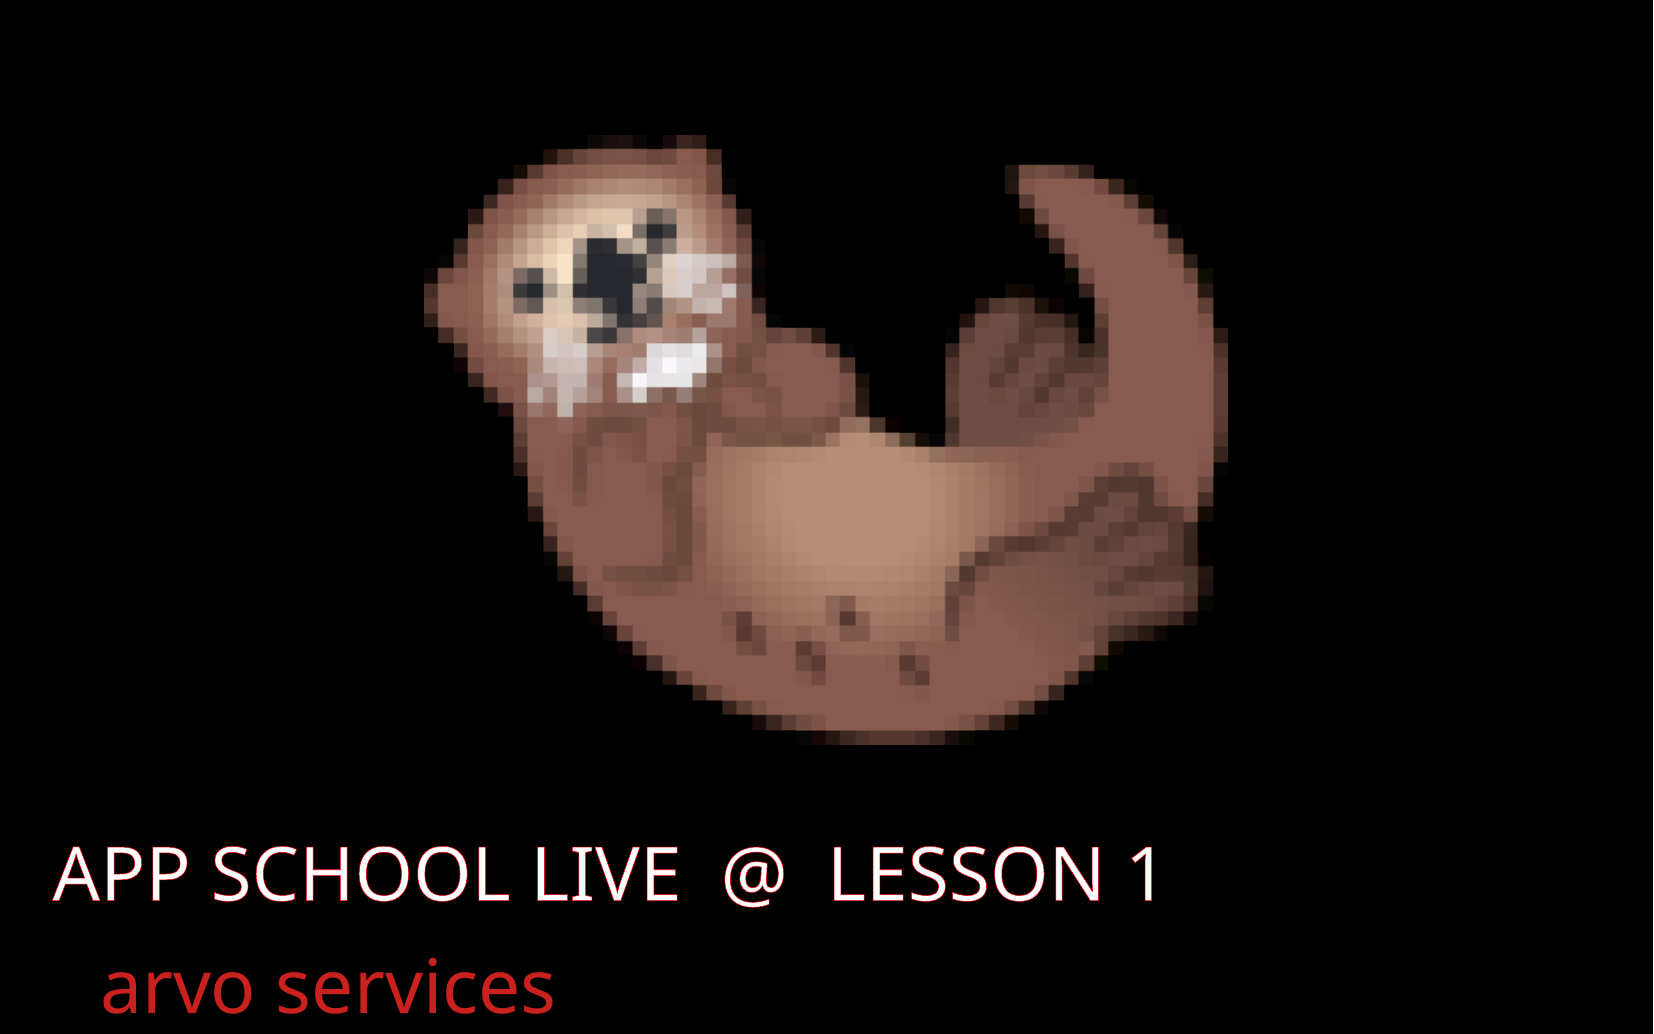

APP SCHOOL LIVE @ LESSON 1
Aarvo services